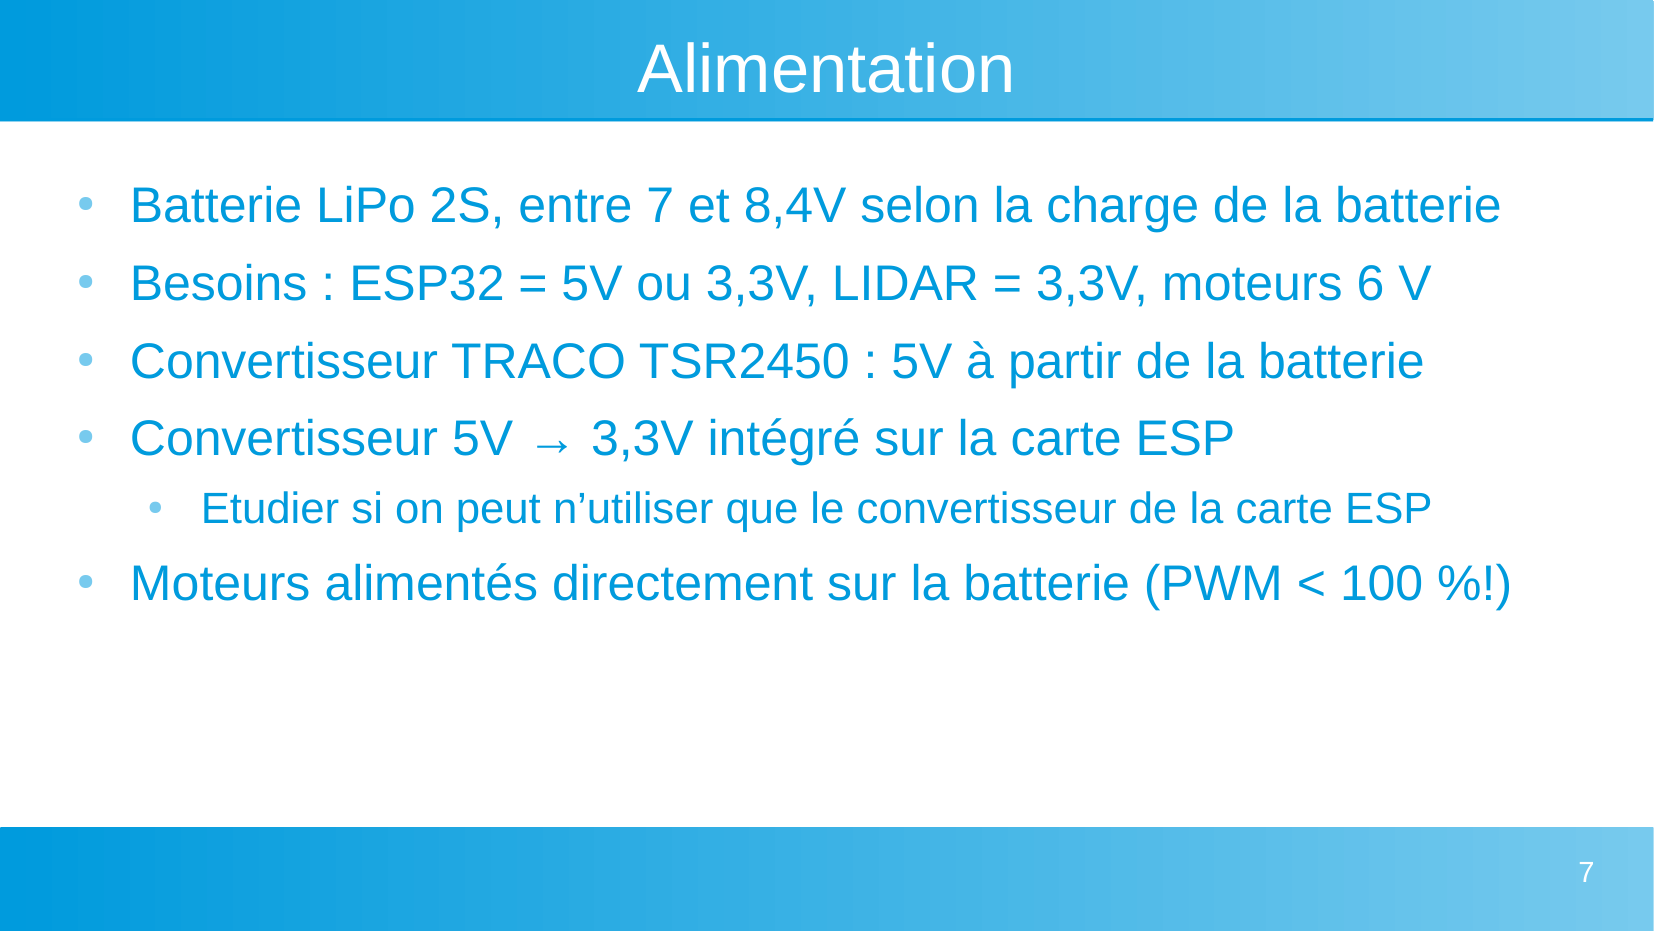

# Alimentation
Batterie LiPo 2S, entre 7 et 8,4V selon la charge de la batterie
Besoins : ESP32 = 5V ou 3,3V, LIDAR = 3,3V, moteurs 6 V
Convertisseur TRACO TSR2450 : 5V à partir de la batterie
Convertisseur 5V → 3,3V intégré sur la carte ESP
Etudier si on peut n’utiliser que le convertisseur de la carte ESP
Moteurs alimentés directement sur la batterie (PWM < 100 %!)
7